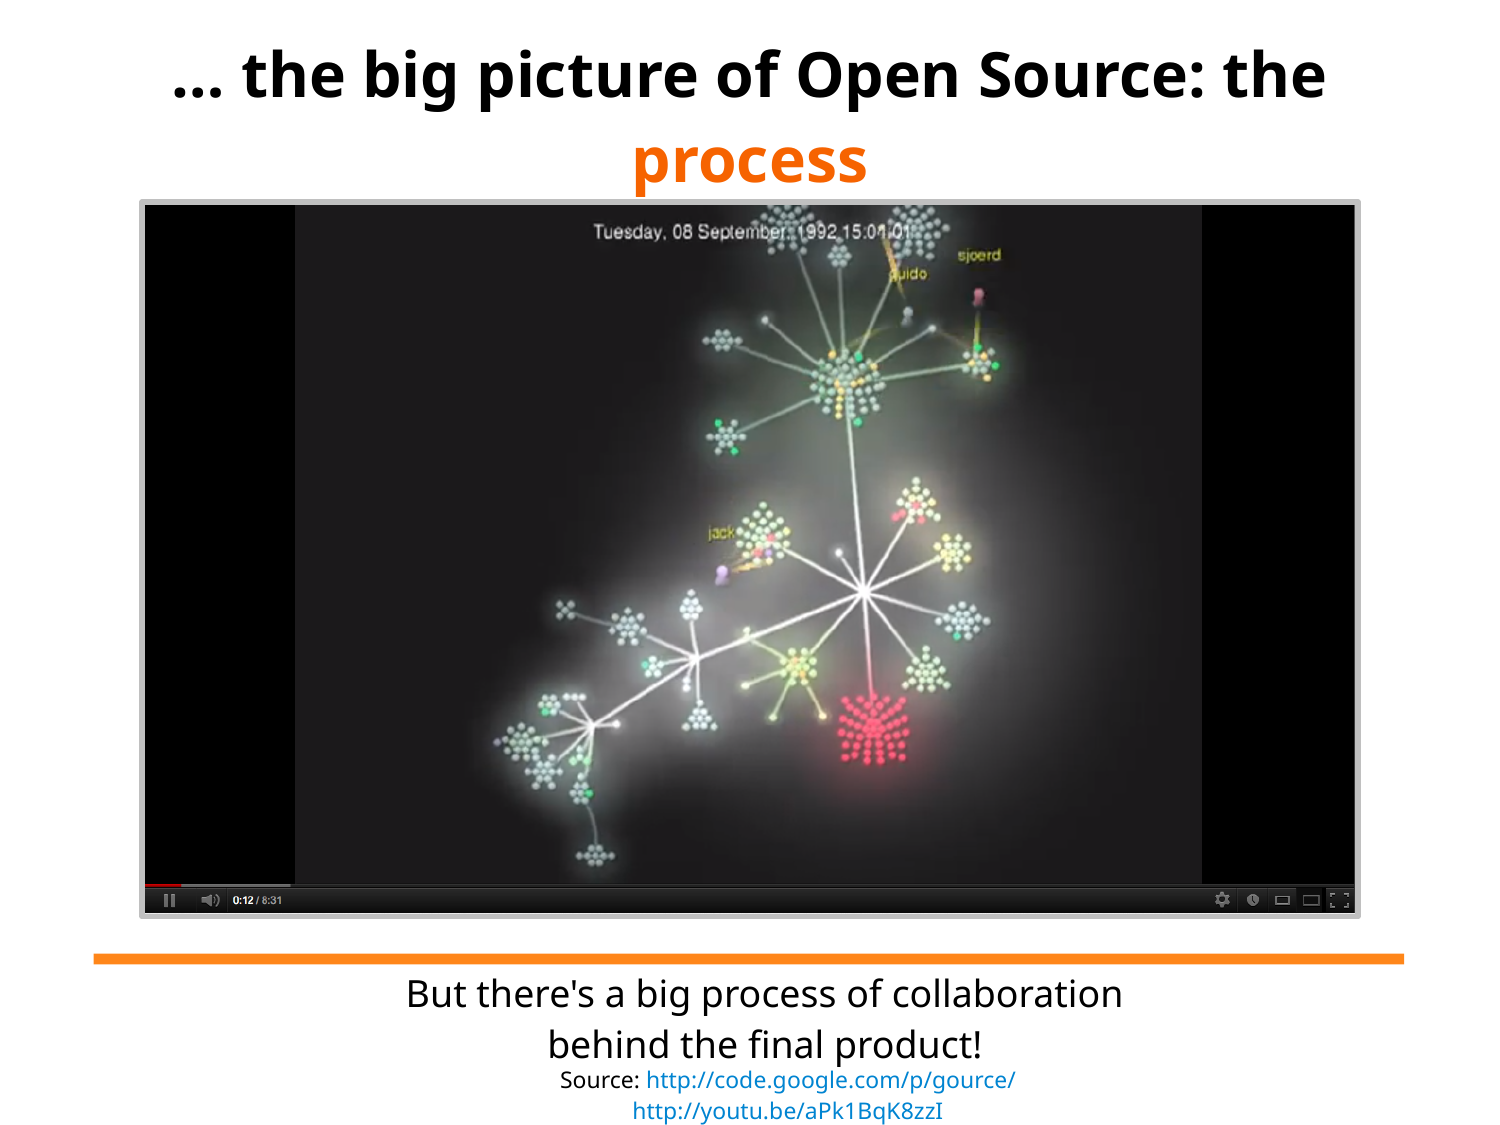

# … the big picture of Open Source: the process
But there's a big process of collaboration behind the final product!
Source: http://code.google.com/p/gource/
http://youtu.be/aPk1BqK8zzI